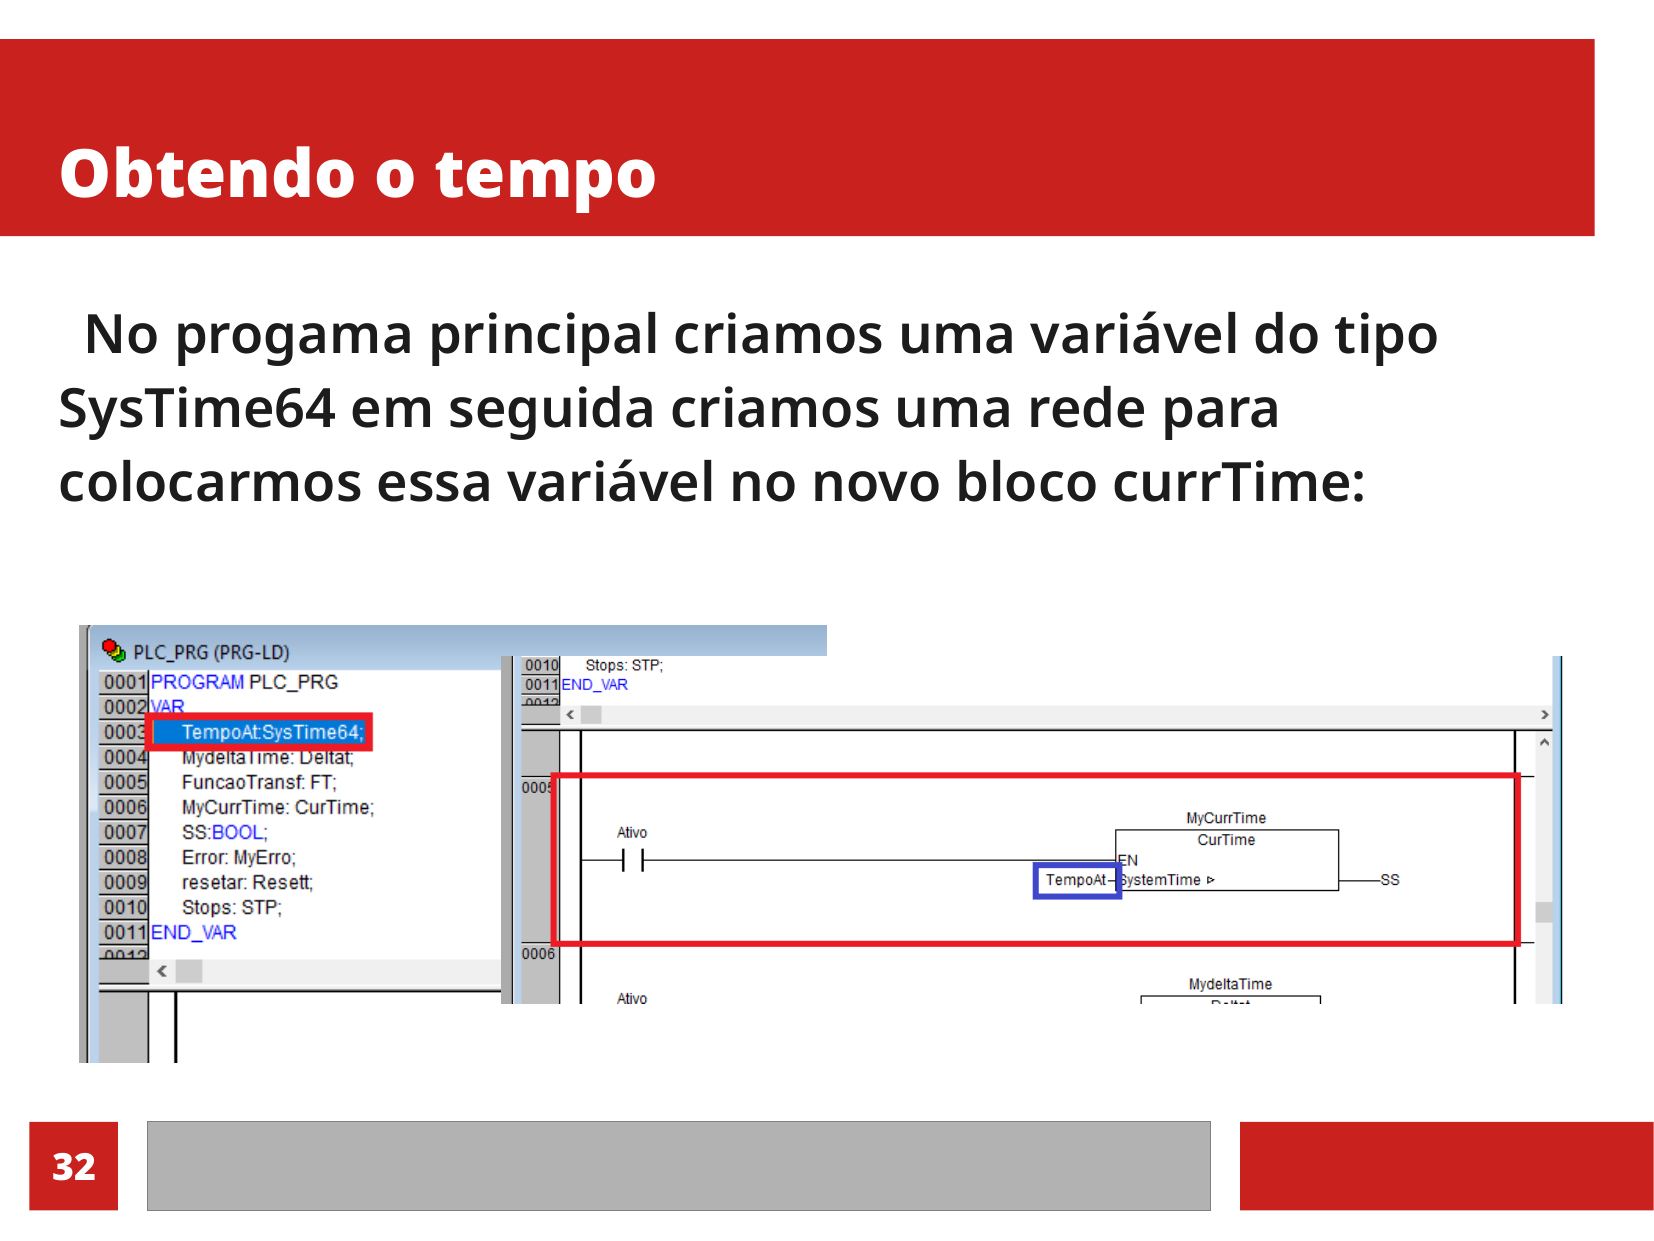

# Obtendo o tempo
No progama principal criamos uma variável do tipo SysTime64 em seguida criamos uma rede para colocarmos essa variável no novo bloco currTime:
32